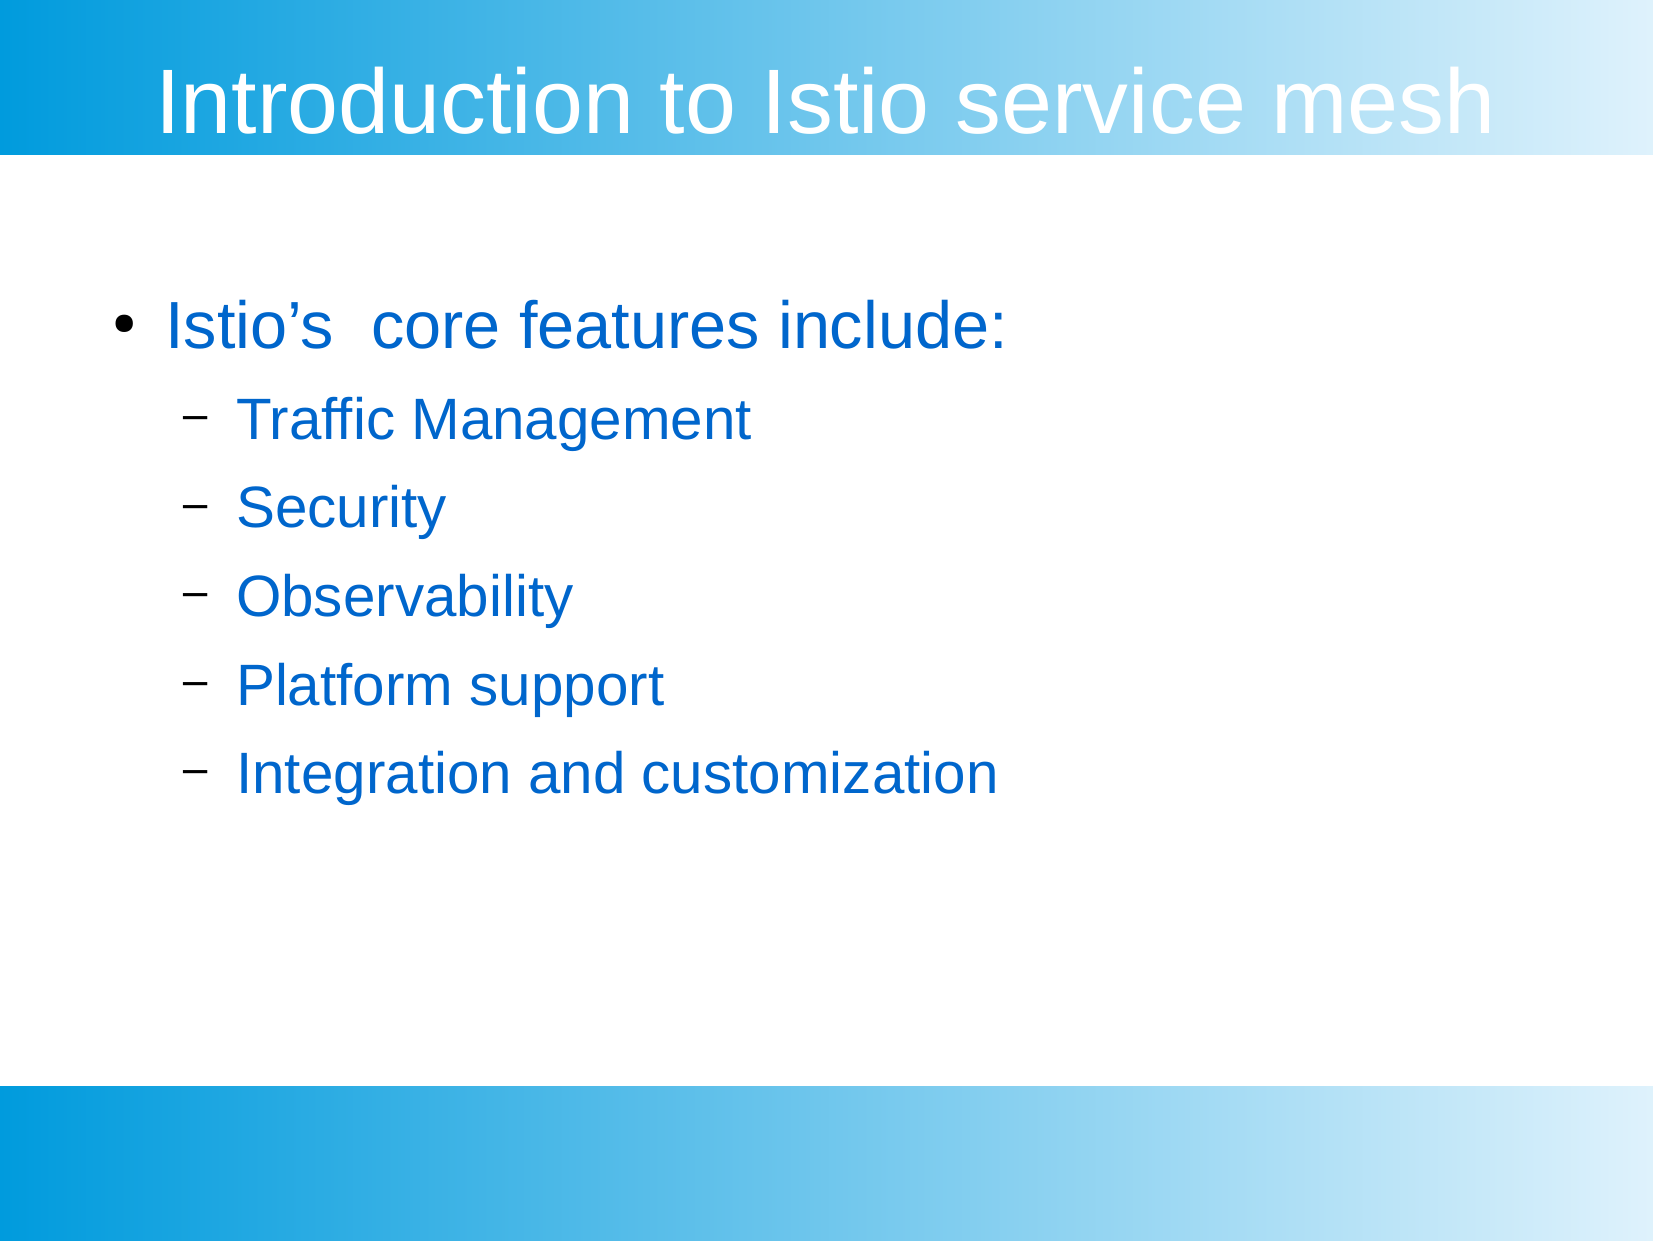

# Introduction to Istio service mesh
Istio’s core features include:
Traffic Management
Security
Observability
Platform support
Integration and customization